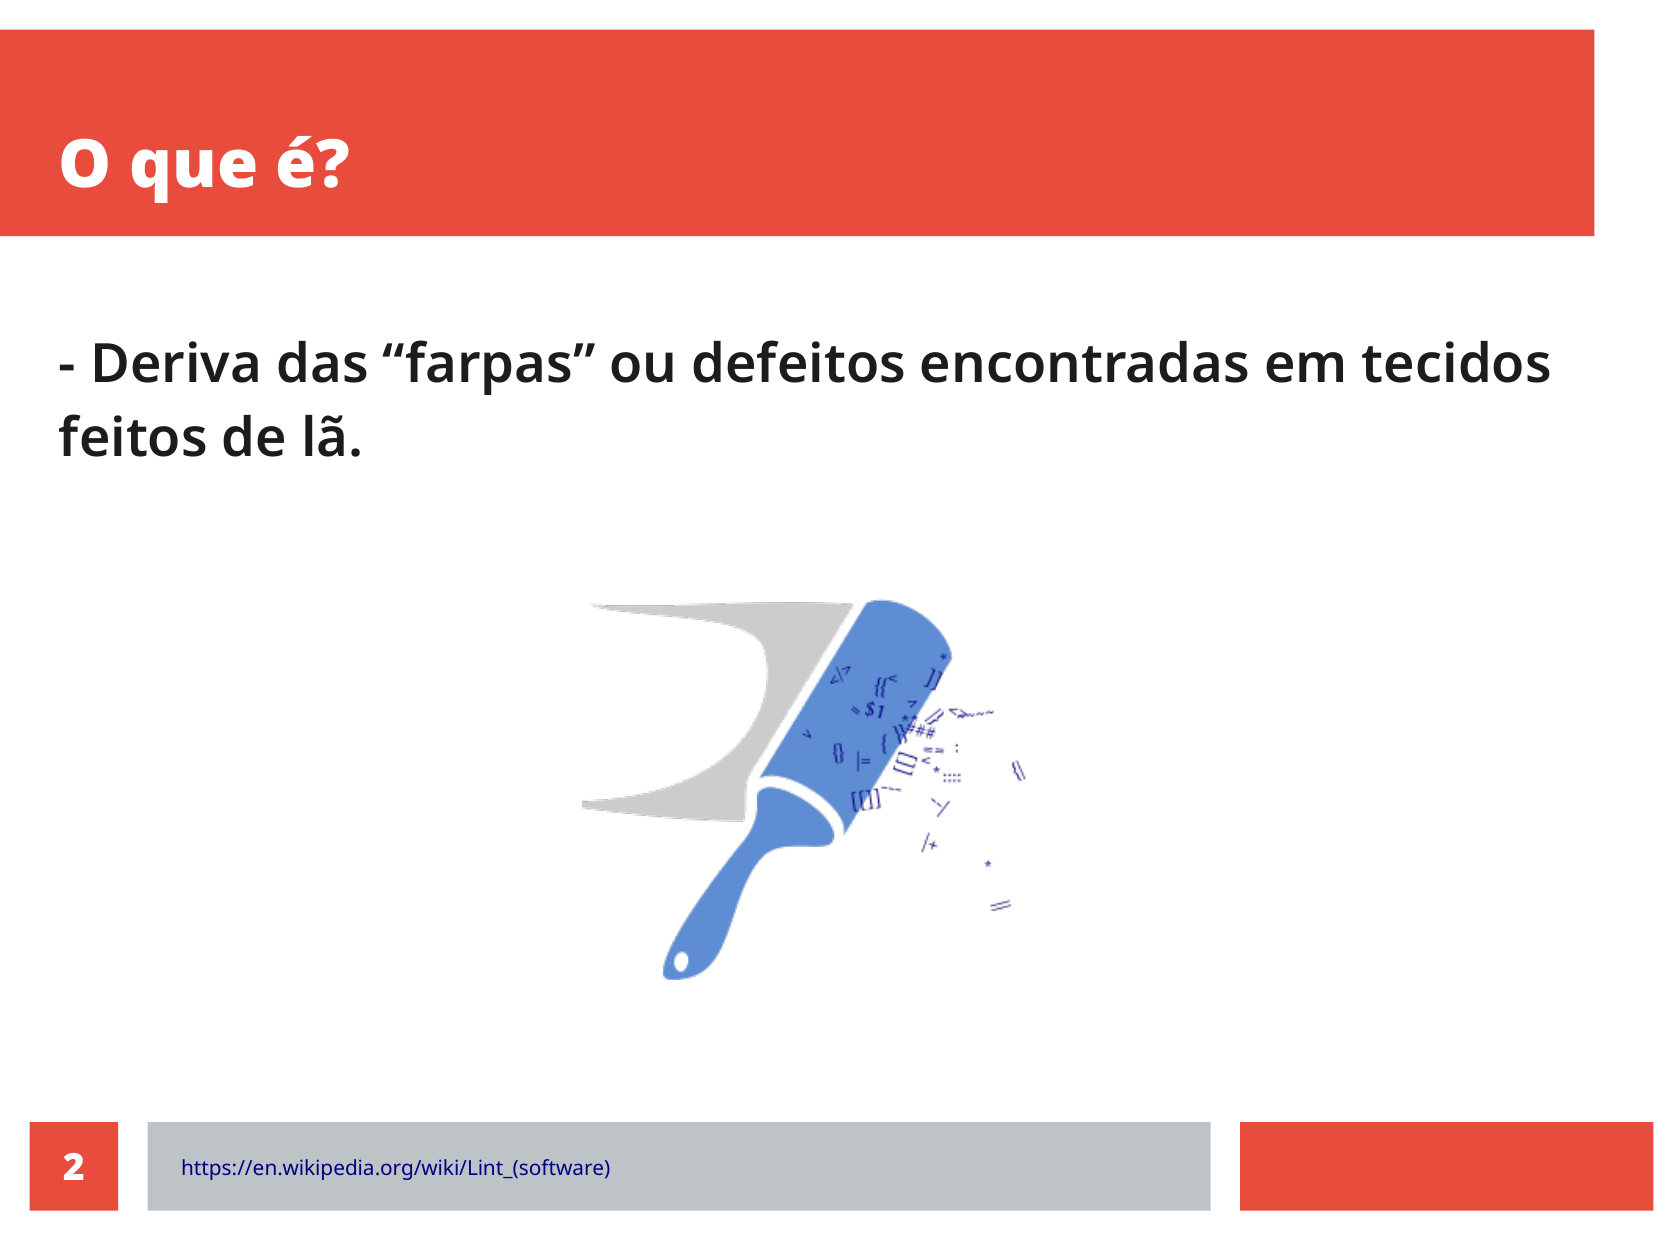

# O que é?
- Deriva das “farpas” ou defeitos encontradas em tecidos feitos de lã.
2
https://en.wikipedia.org/wiki/Lint_(software)